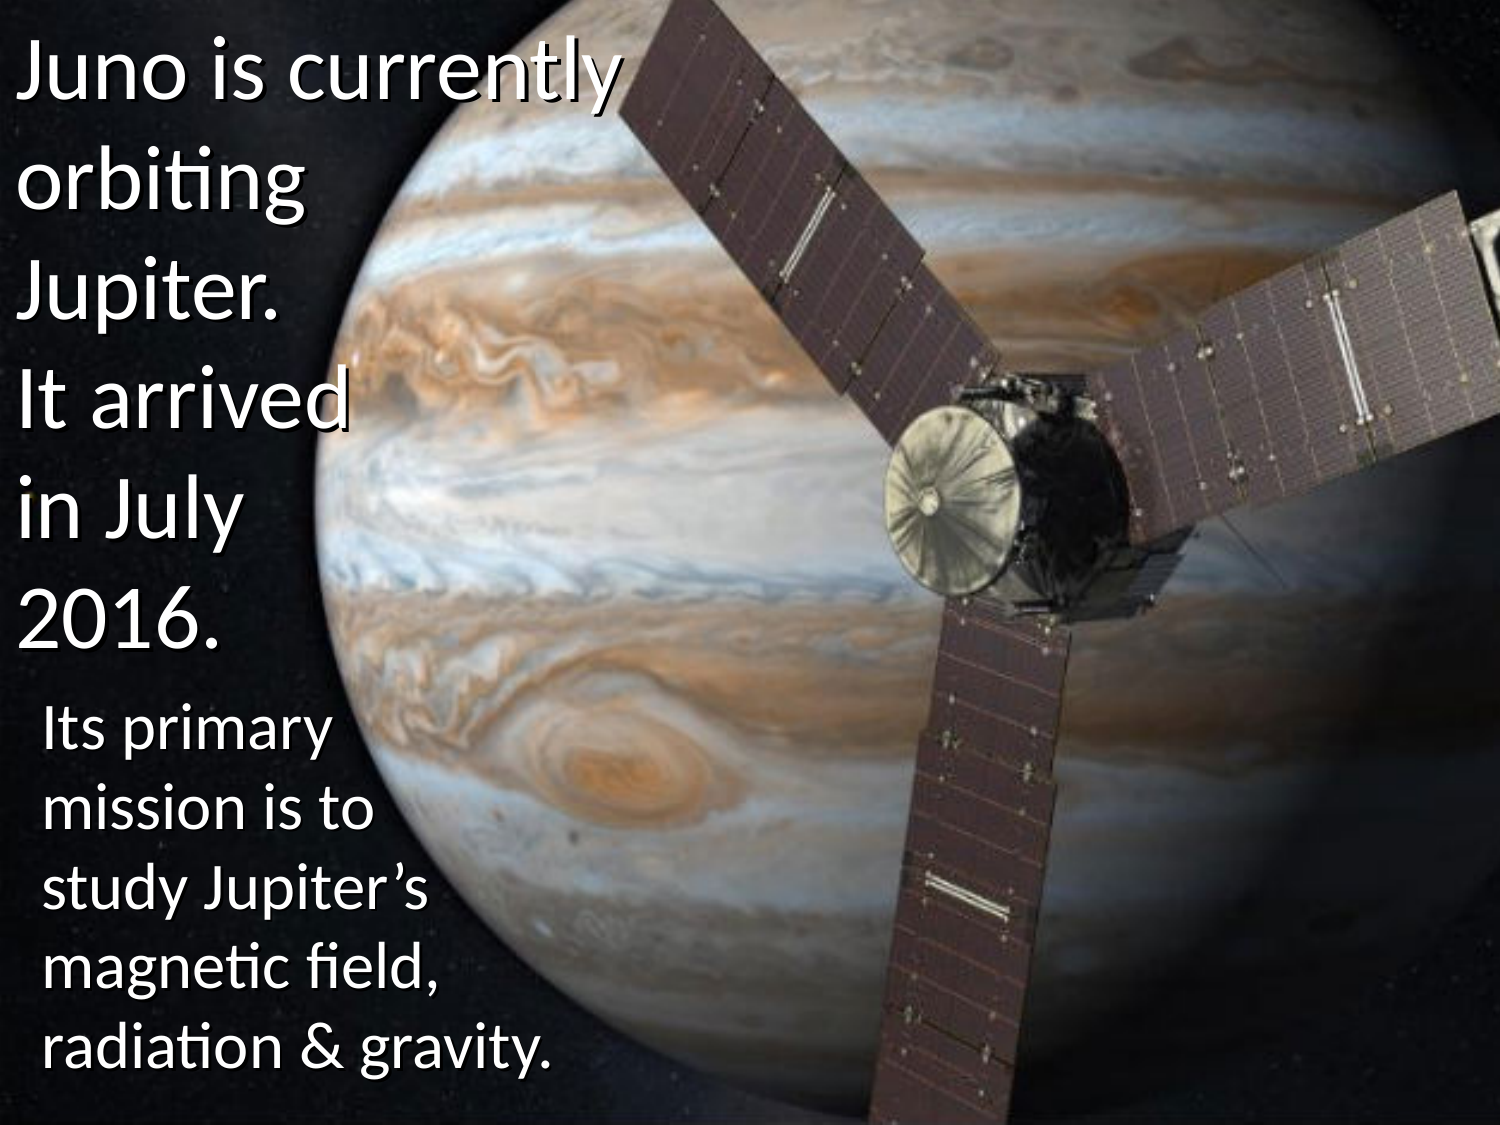

Juno is currently orbiting
Jupiter.
It arrived
in July
2016.
Its primary
mission is to
study Jupiter’s magnetic field, radiation & gravity.